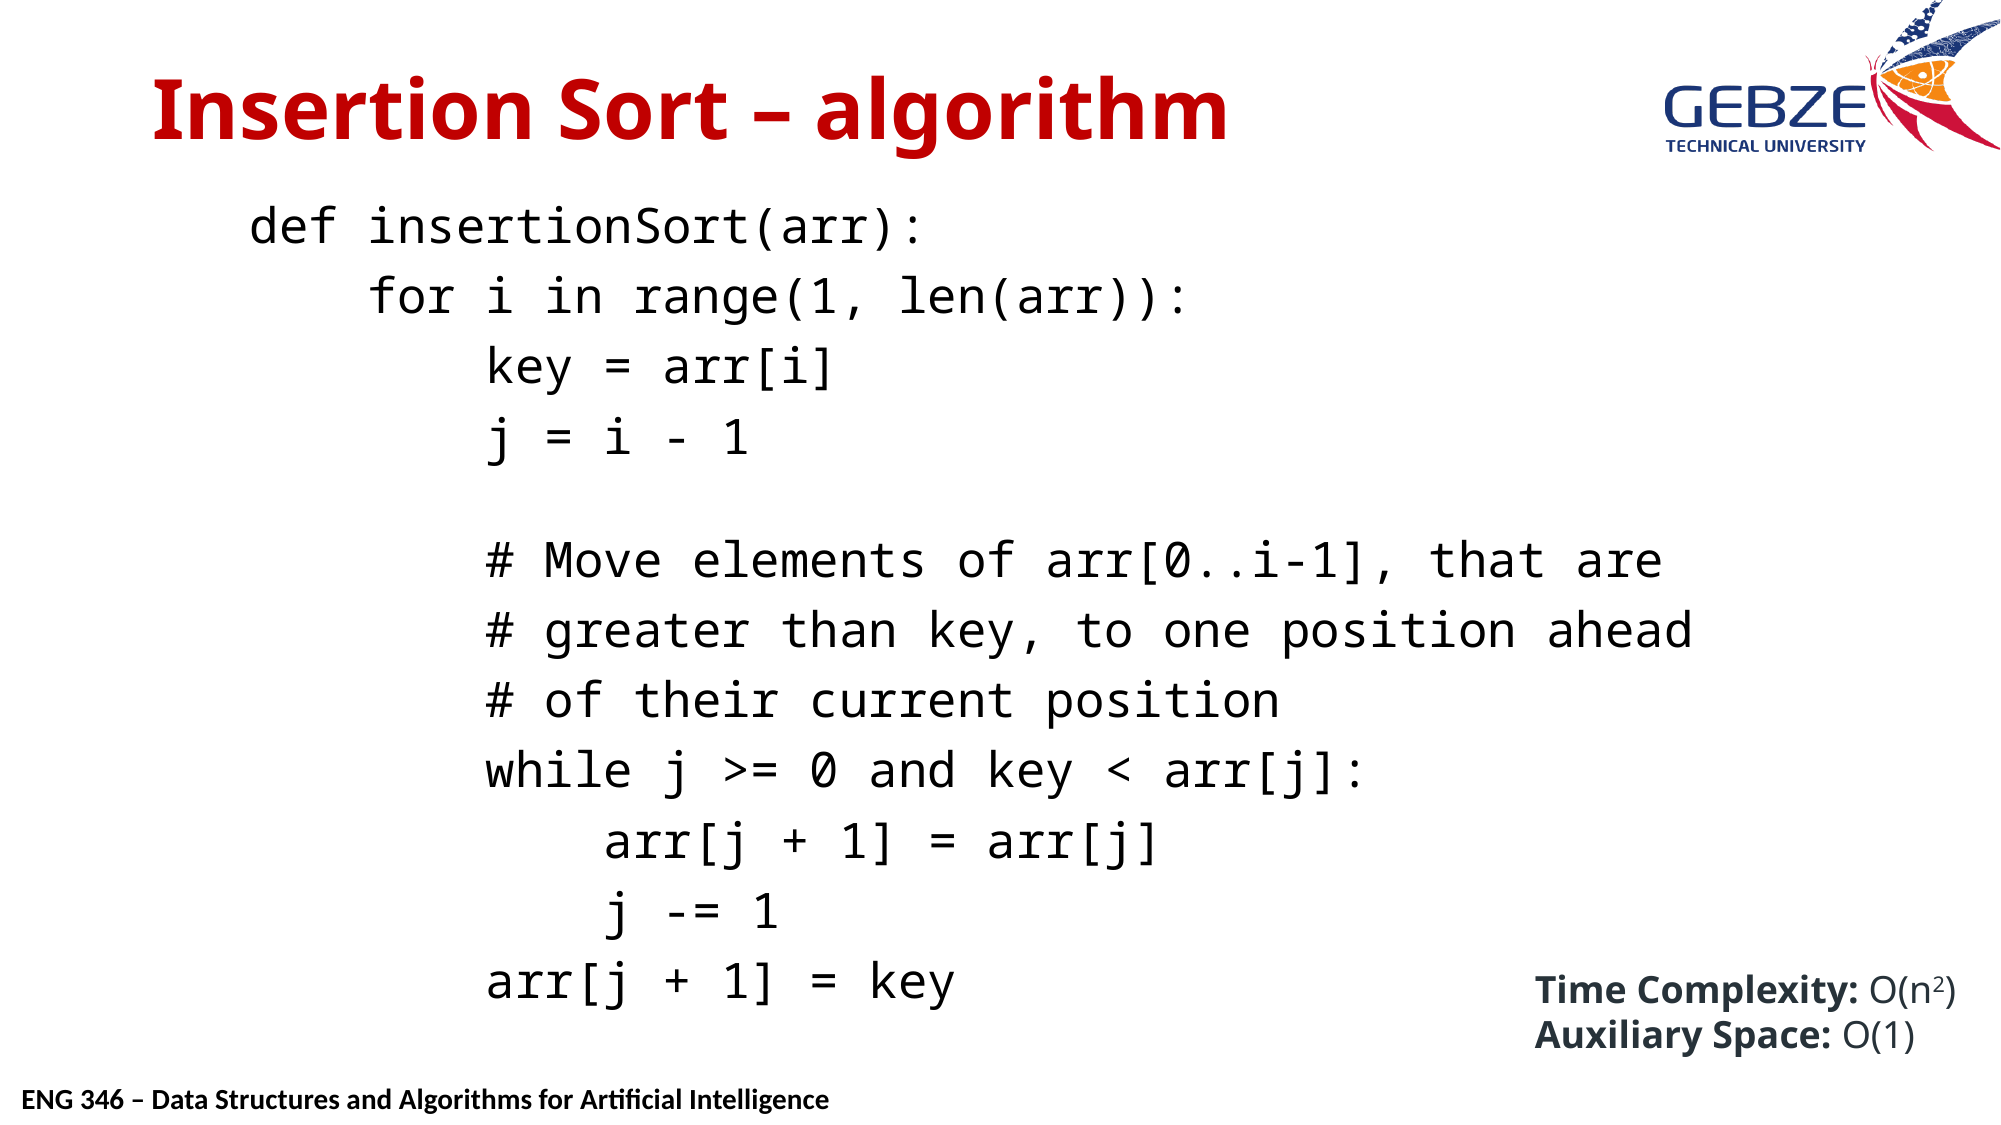

# Insertion Sort – algorithm
def insertionSort(arr):
    for i in range(1, len(arr)):
        key = arr[i]
        j = i - 1
        # Move elements of arr[0..i-1], that are
        # greater than key, to one position ahead
        # of their current position
        while j >= 0 and key < arr[j]:
            arr[j + 1] = arr[j]
            j -= 1
        arr[j + 1] = key
Time Complexity: O(n2)
Auxiliary Space: O(1)